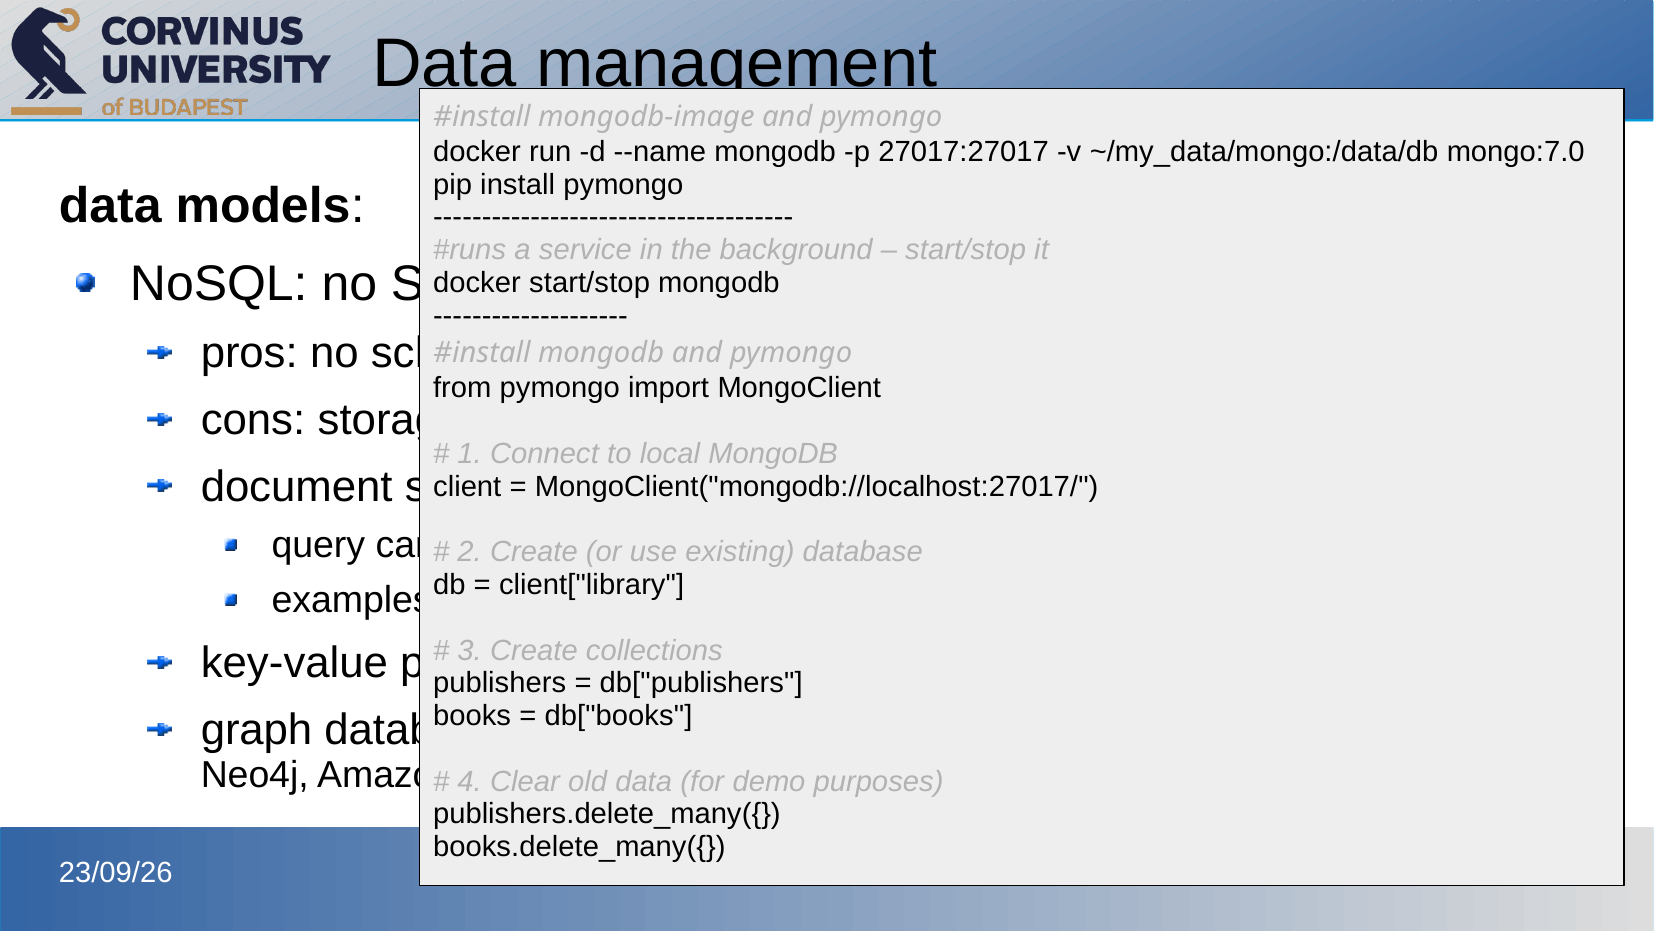

# Data management
#install mongodb-image and pymongo
docker run -d --name mongodb -p 27017:27017 -v ~/my_data/mongo:/data/db mongo:7.0
pip install pymongo
-------------------------------------
#runs a service in the background – start/stop it
docker start/stop mongodb
--------------------
#install mongodb and pymongo
from pymongo import MongoClient
# 1. Connect to local MongoDB
client = MongoClient("mongodb://localhost:27017/")
# 2. Create (or use existing) database
db = client["library"]
# 3. Create collections
publishers = db["publishers"]
books = db["books"]
# 4. Clear old data (for demo purposes)
publishers.delete_many({})
books.delete_many({})
data models:
NoSQL: no SQL → not only SQL
pros: no schemas → flexibility, scalability, treat of unstructured data
cons: storage capacity, performance trade-offs, data chaos
document stores: data are stored as a JSON (string)
query can be a more difficult task
examples: mongoDB, CouchDB
key-value pairs: for fast query (example: RedisDB, DynamoDB)
graph databases: concentrate on relations (nodes and edges) (Examples: Neo4j, Amazon Neptune, ArangoDB)